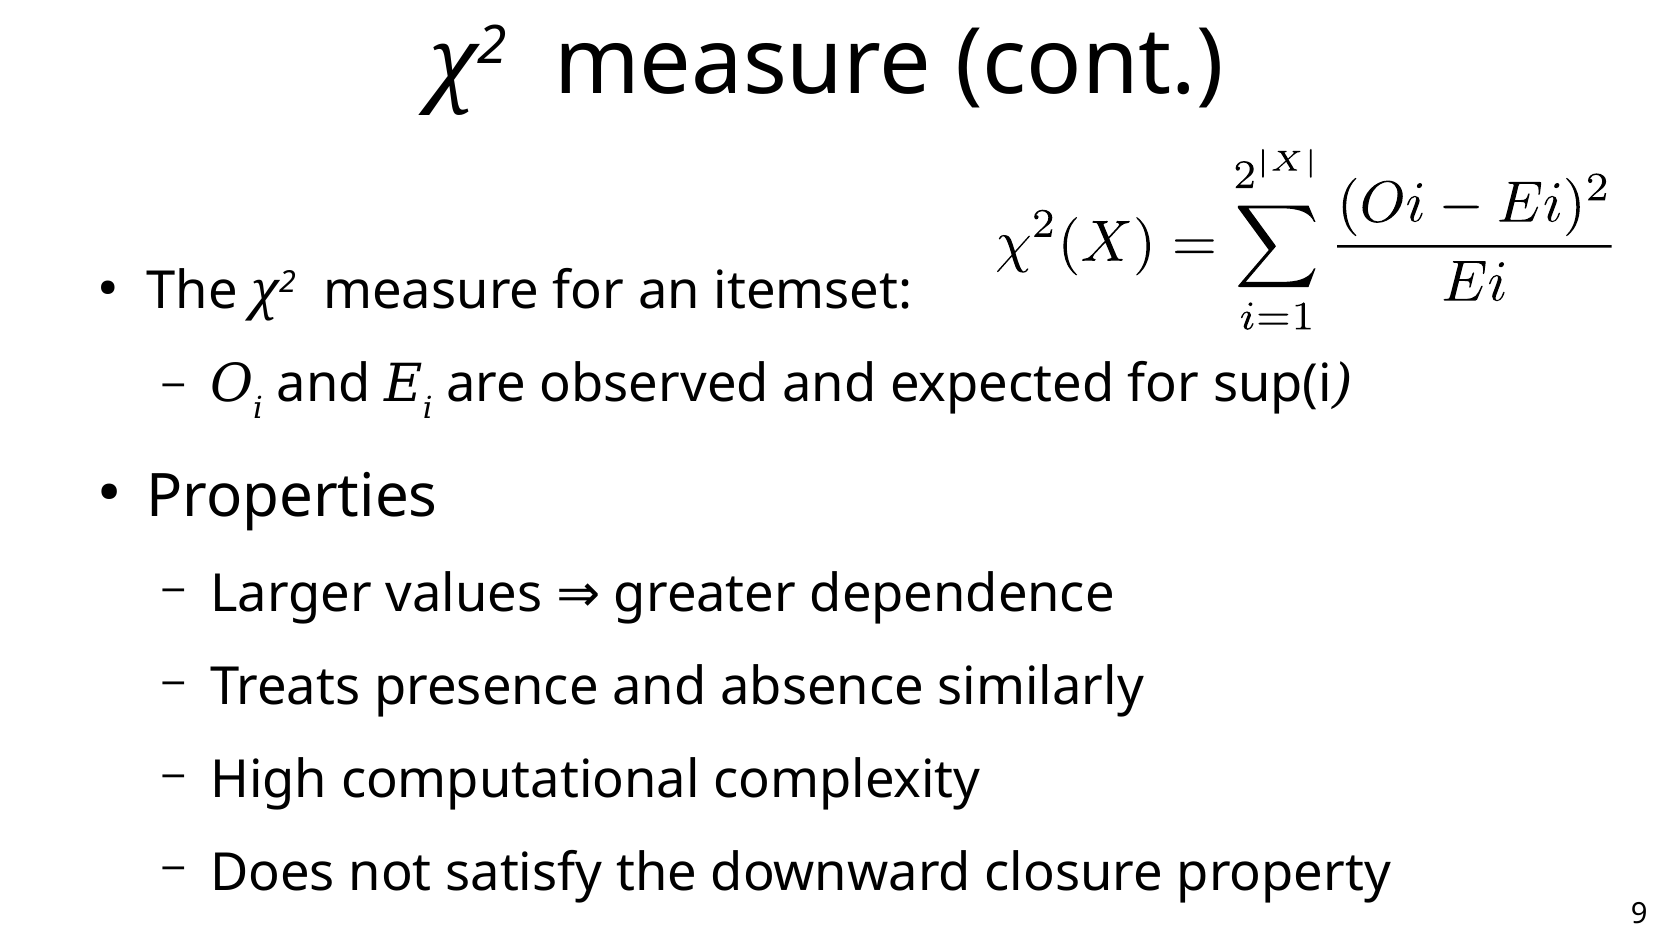

# χ2 measure (cont.)
The χ2 measure for an itemset:
Oi and Ei are observed and expected for sup(i)
Properties
Larger values ⇒ greater dependence
Treats presence and absence similarly
High computational complexity
Does not satisfy the downward closure property
9